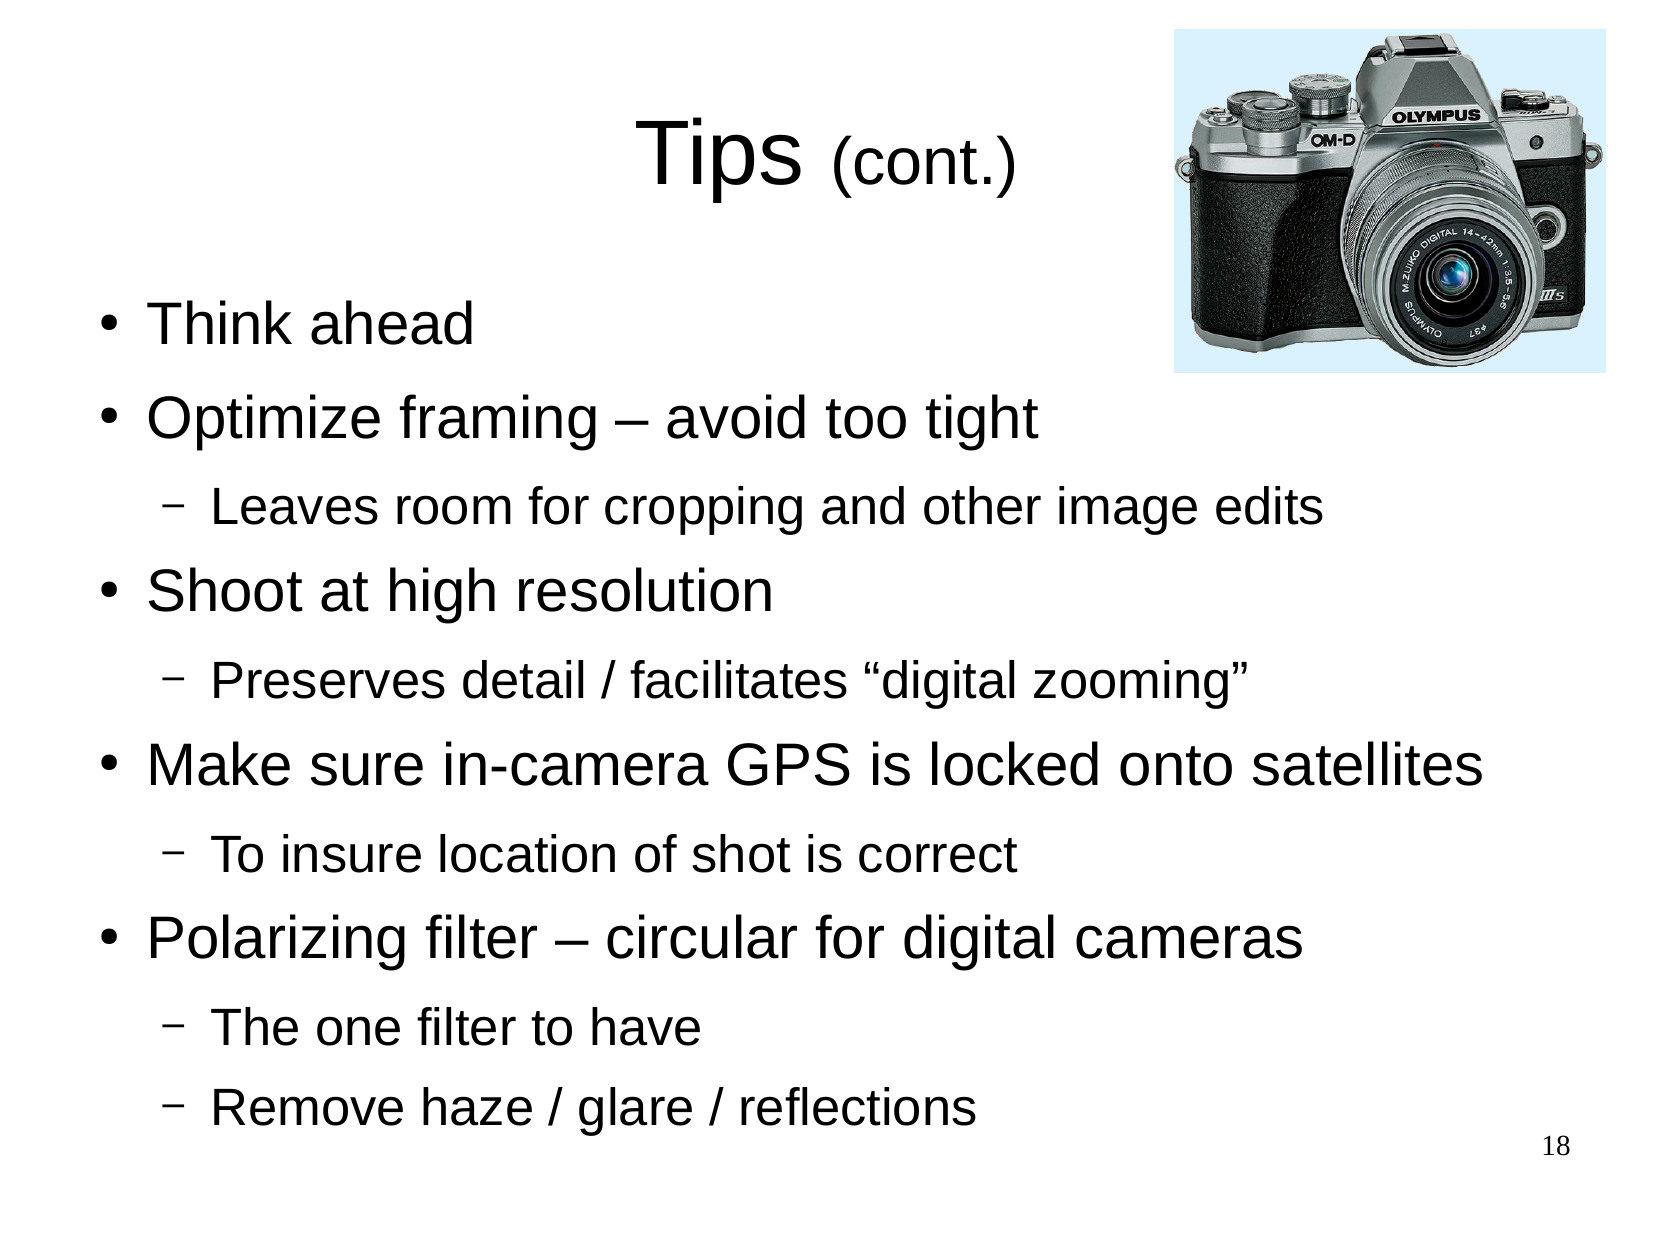

# Tips (cont.)
Think ahead
Optimize framing – avoid too tight
Leaves room for cropping and other image edits
Shoot at high resolution
Preserves detail / facilitates “digital zooming”
Make sure in-camera GPS is locked onto satellites
To insure location of shot is correct
Polarizing filter – circular for digital cameras
The one filter to have
Remove haze / glare / reflections
18